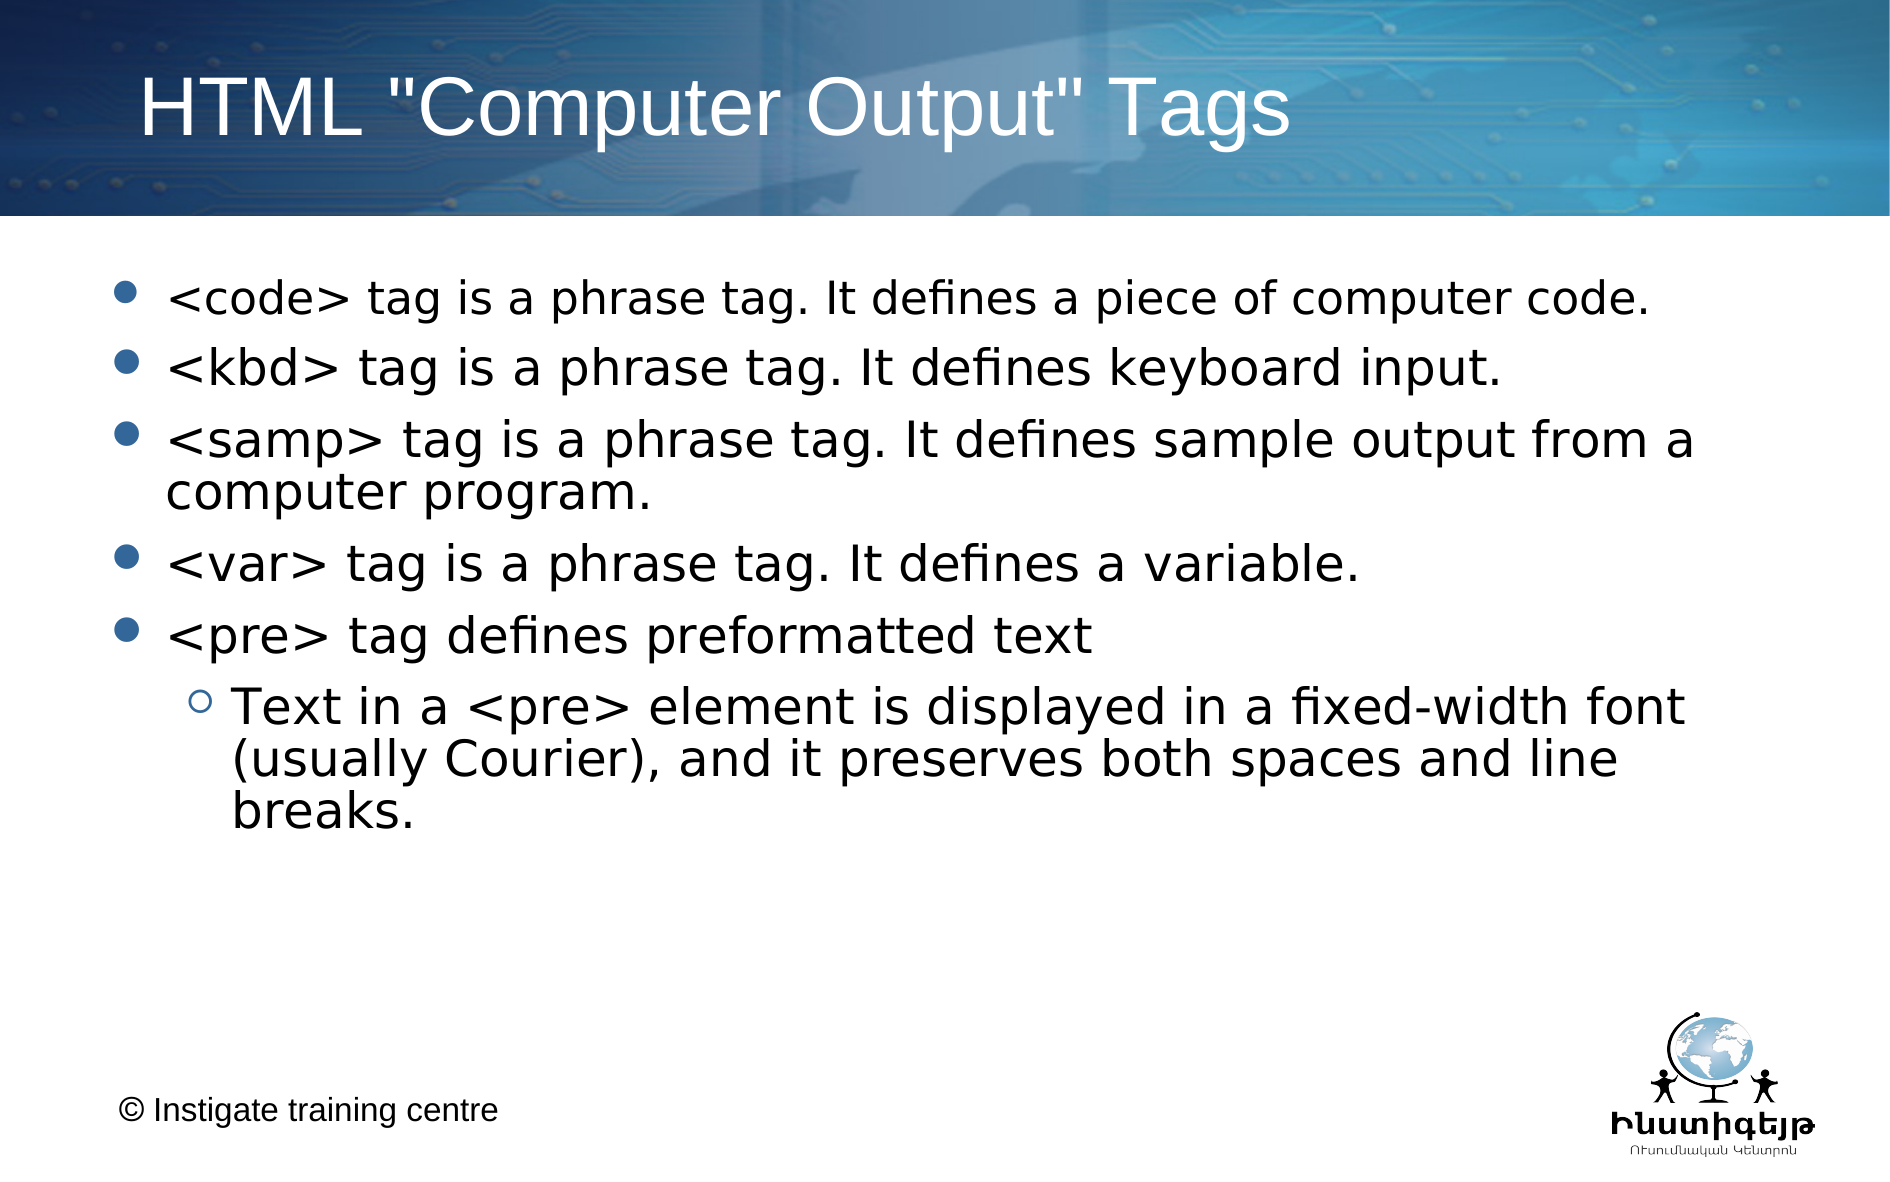

HTML "Computer Output" Tags
# <code> tag is a phrase tag. It defines a piece of computer code.
<kbd> tag is a phrase tag. It defines keyboard input.
<samp> tag is a phrase tag. It defines sample output from a computer program.
<var> tag is a phrase tag. It defines a variable.
<pre> tag defines preformatted text
Text in a <pre> element is displayed in a fixed-width font (usually Courier), and it preserves both spaces and line breaks.